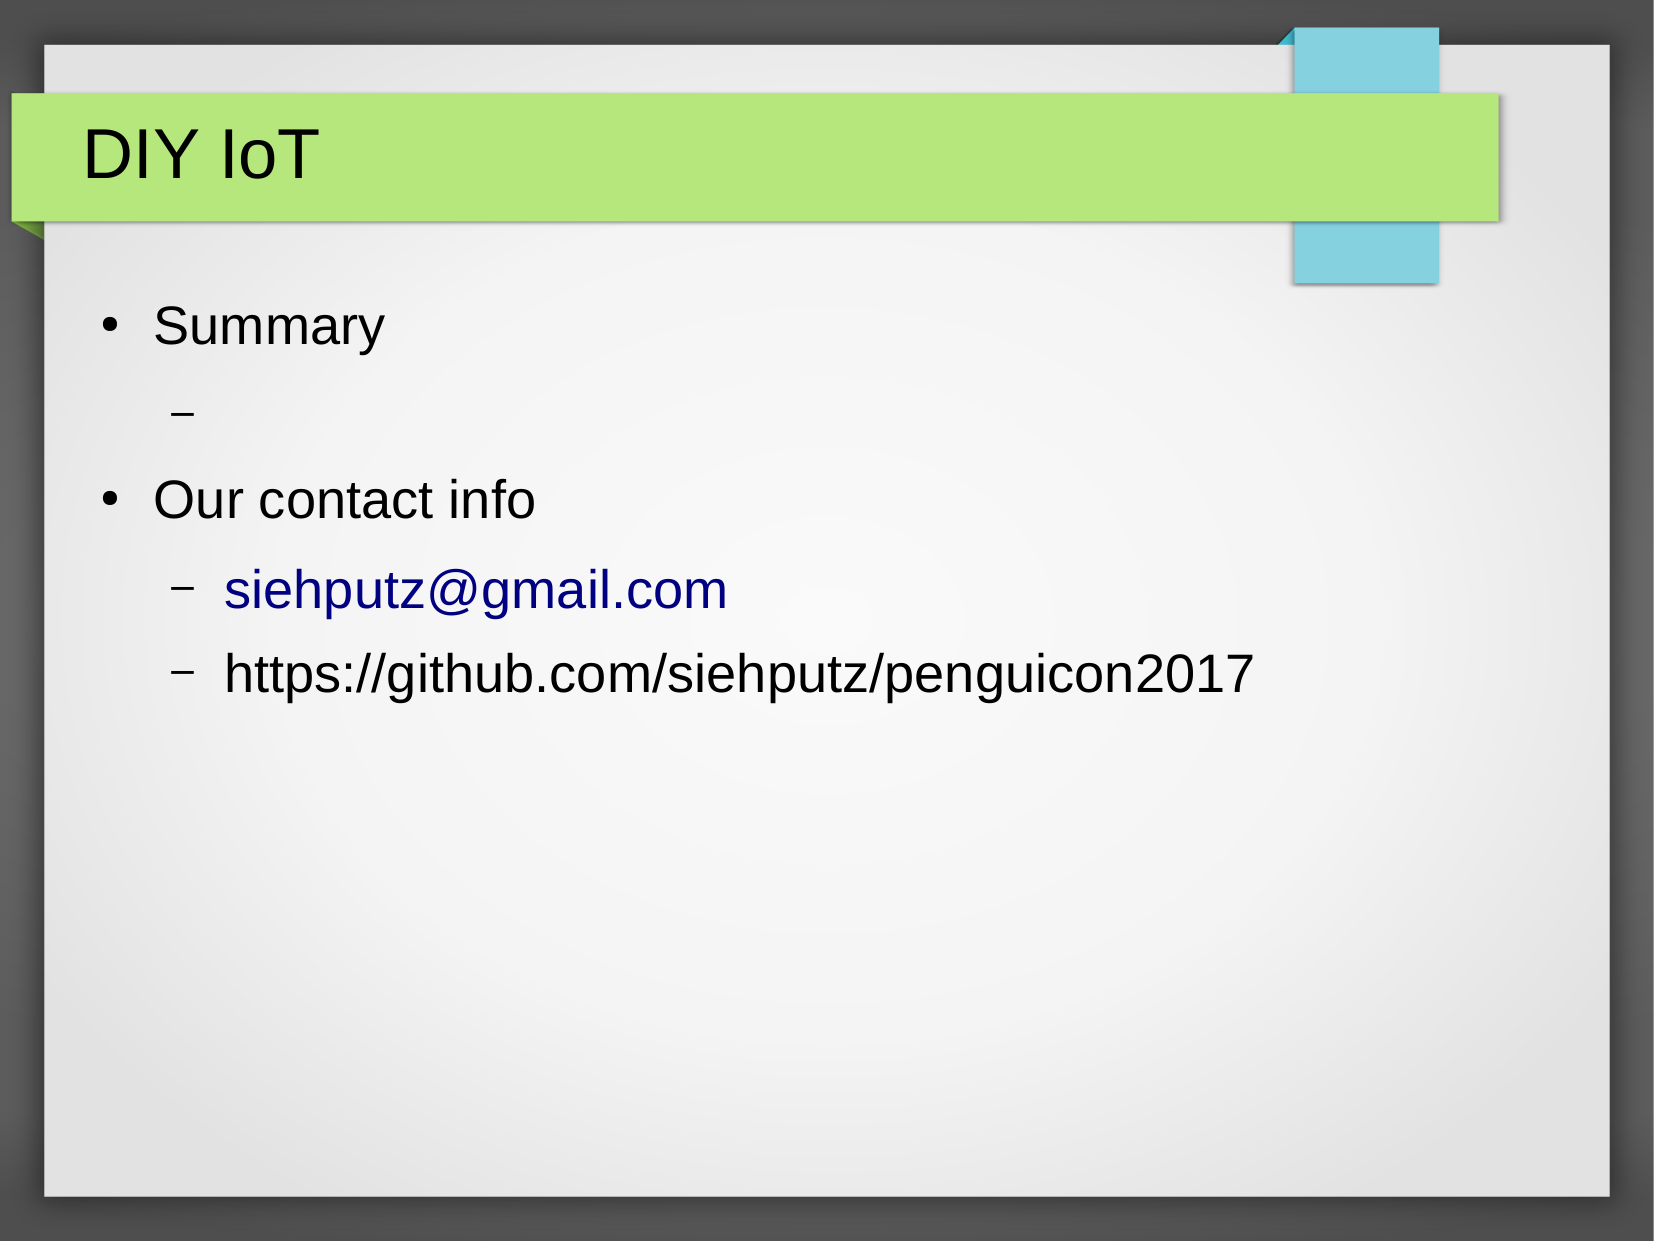

# DIY IoT
Summary
Our contact info
siehputz@gmail.com
https://github.com/siehputz/penguicon2017